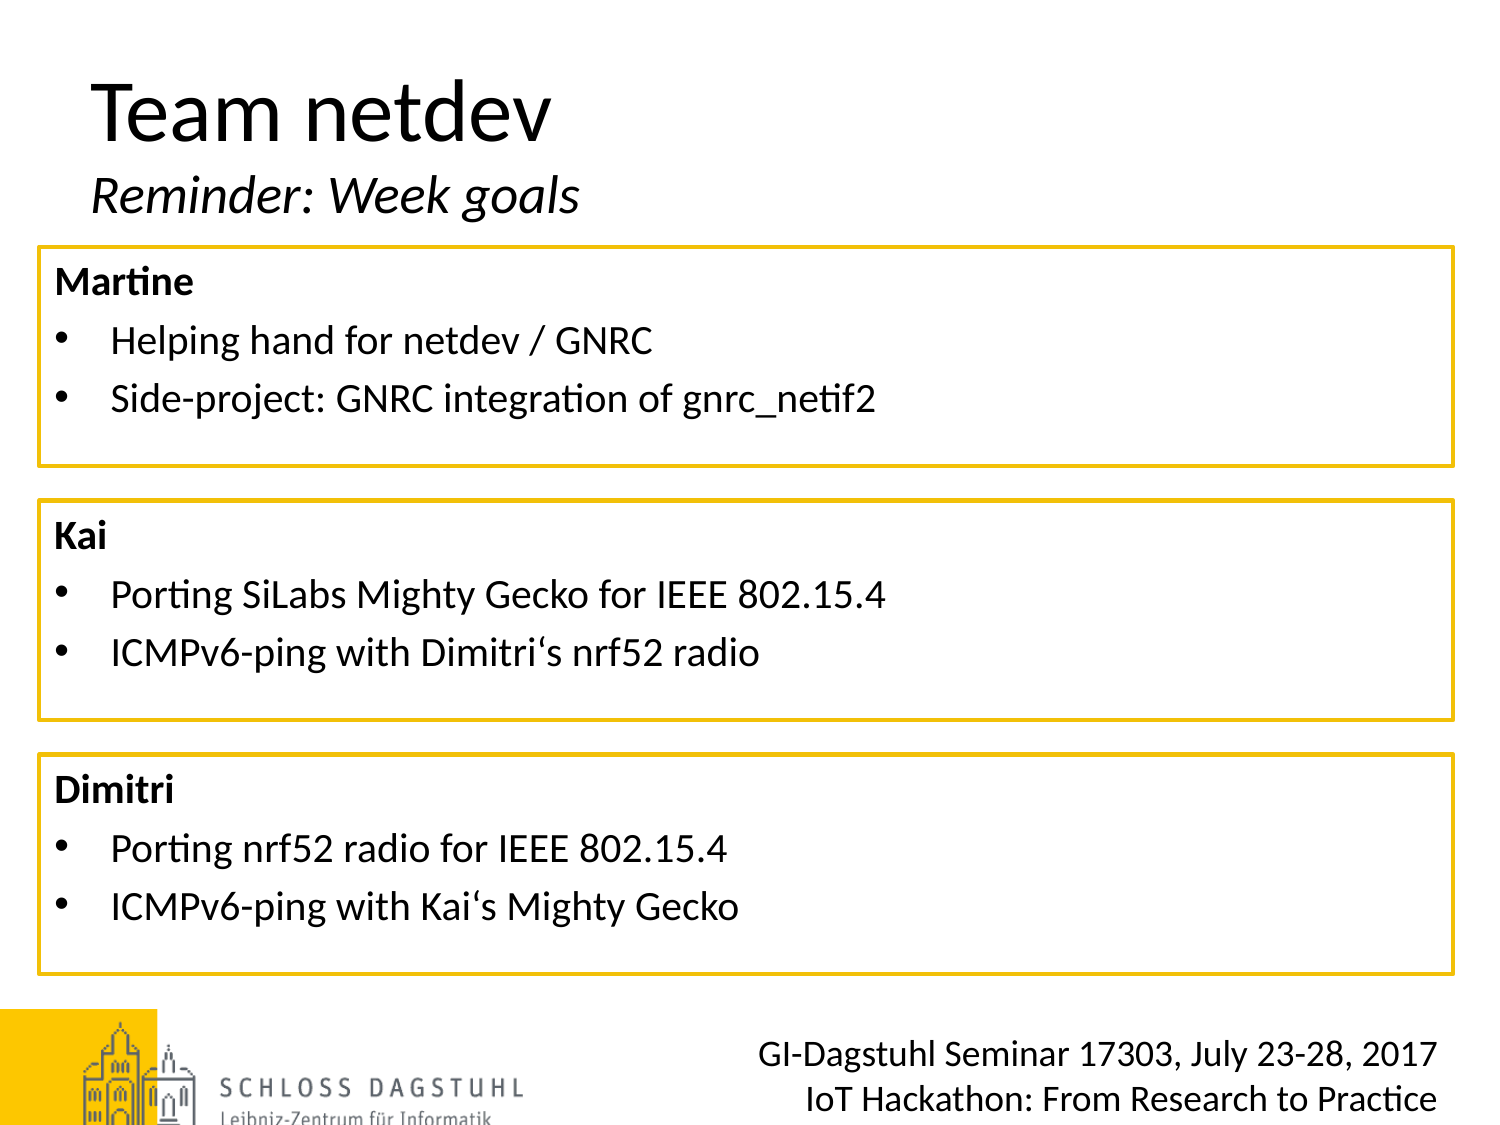

# Team netdev Reminder: Week goals
Martine
Helping hand for netdev / GNRC
Side-project: GNRC integration of gnrc_netif2
Kai
Porting SiLabs Mighty Gecko for IEEE 802.15.4
ICMPv6-ping with Dimitri‘s nrf52 radio
Dimitri
Porting nrf52 radio for IEEE 802.15.4
ICMPv6-ping with Kai‘s Mighty Gecko
GI-Dagstuhl Seminar 17303, July 23-28, 2017
IoT Hackathon: From Research to Practice